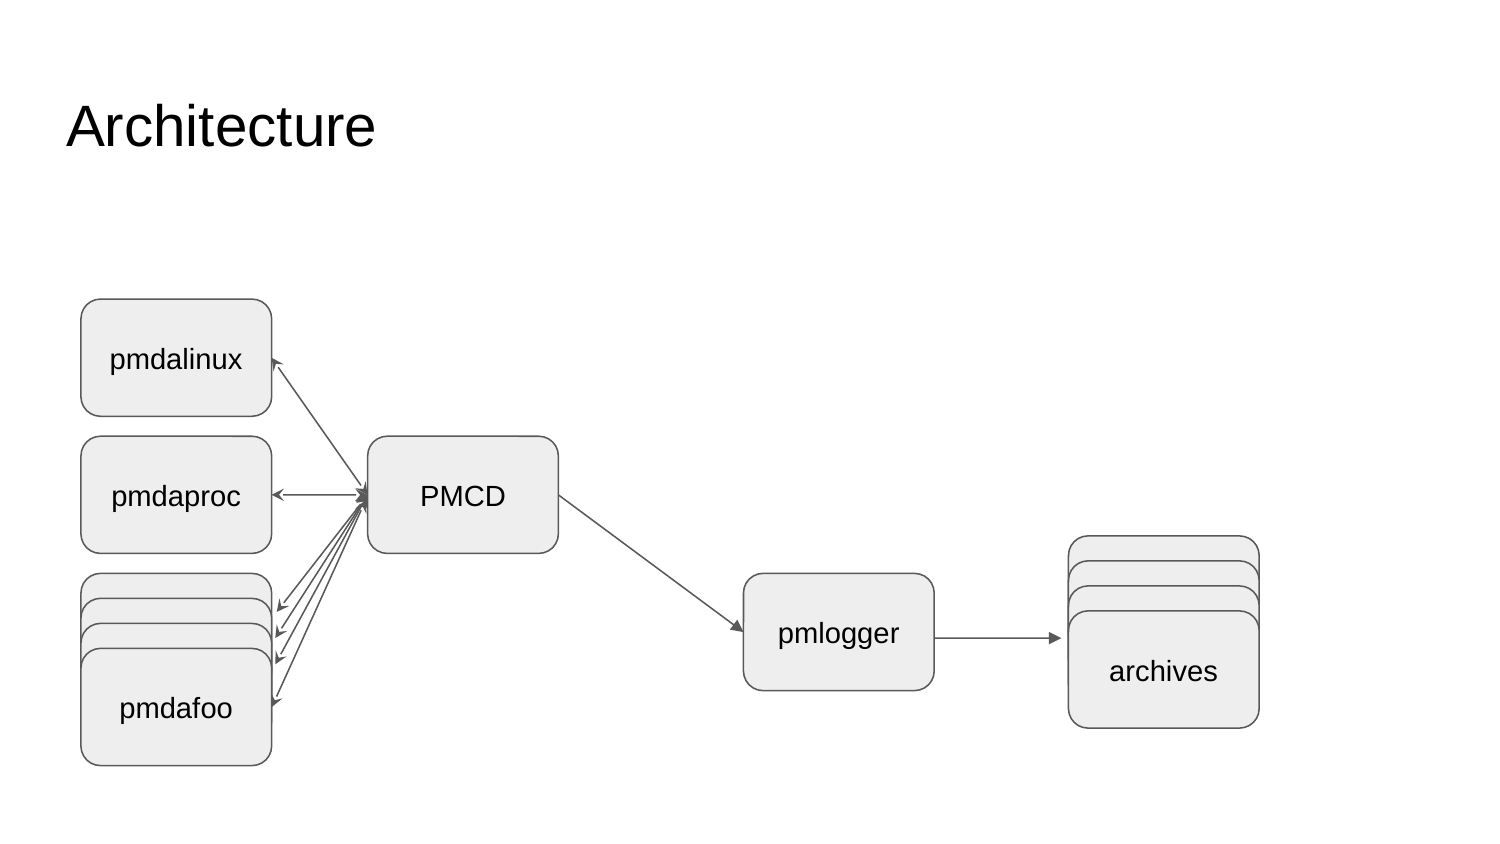

# Architecture
pmdalinux
pmdaproc
PMCD
pmlogger
archives
pmdafoo